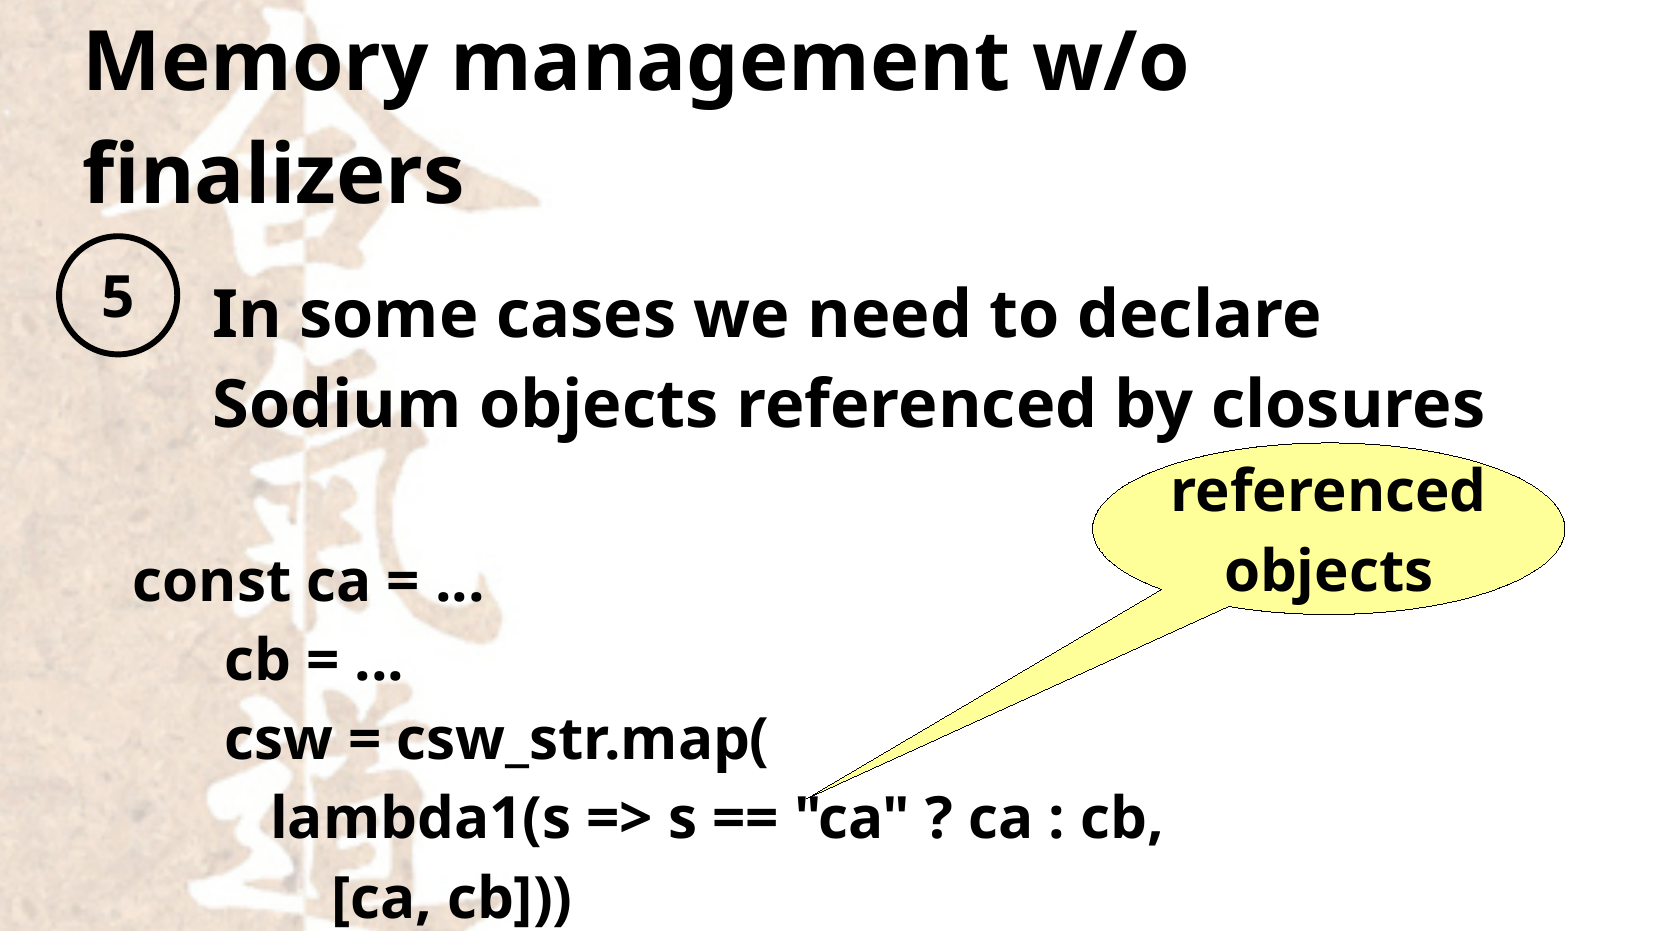

# Memory management w/o finalizers
5
In some cases we need to declare Sodium objects referenced by closures
referenced
objects
const ca = ...
 cb = ...
 csw = csw_str.map(
 lambda1(s => s == "ca" ? ca : cb,
 [ca, cb]))